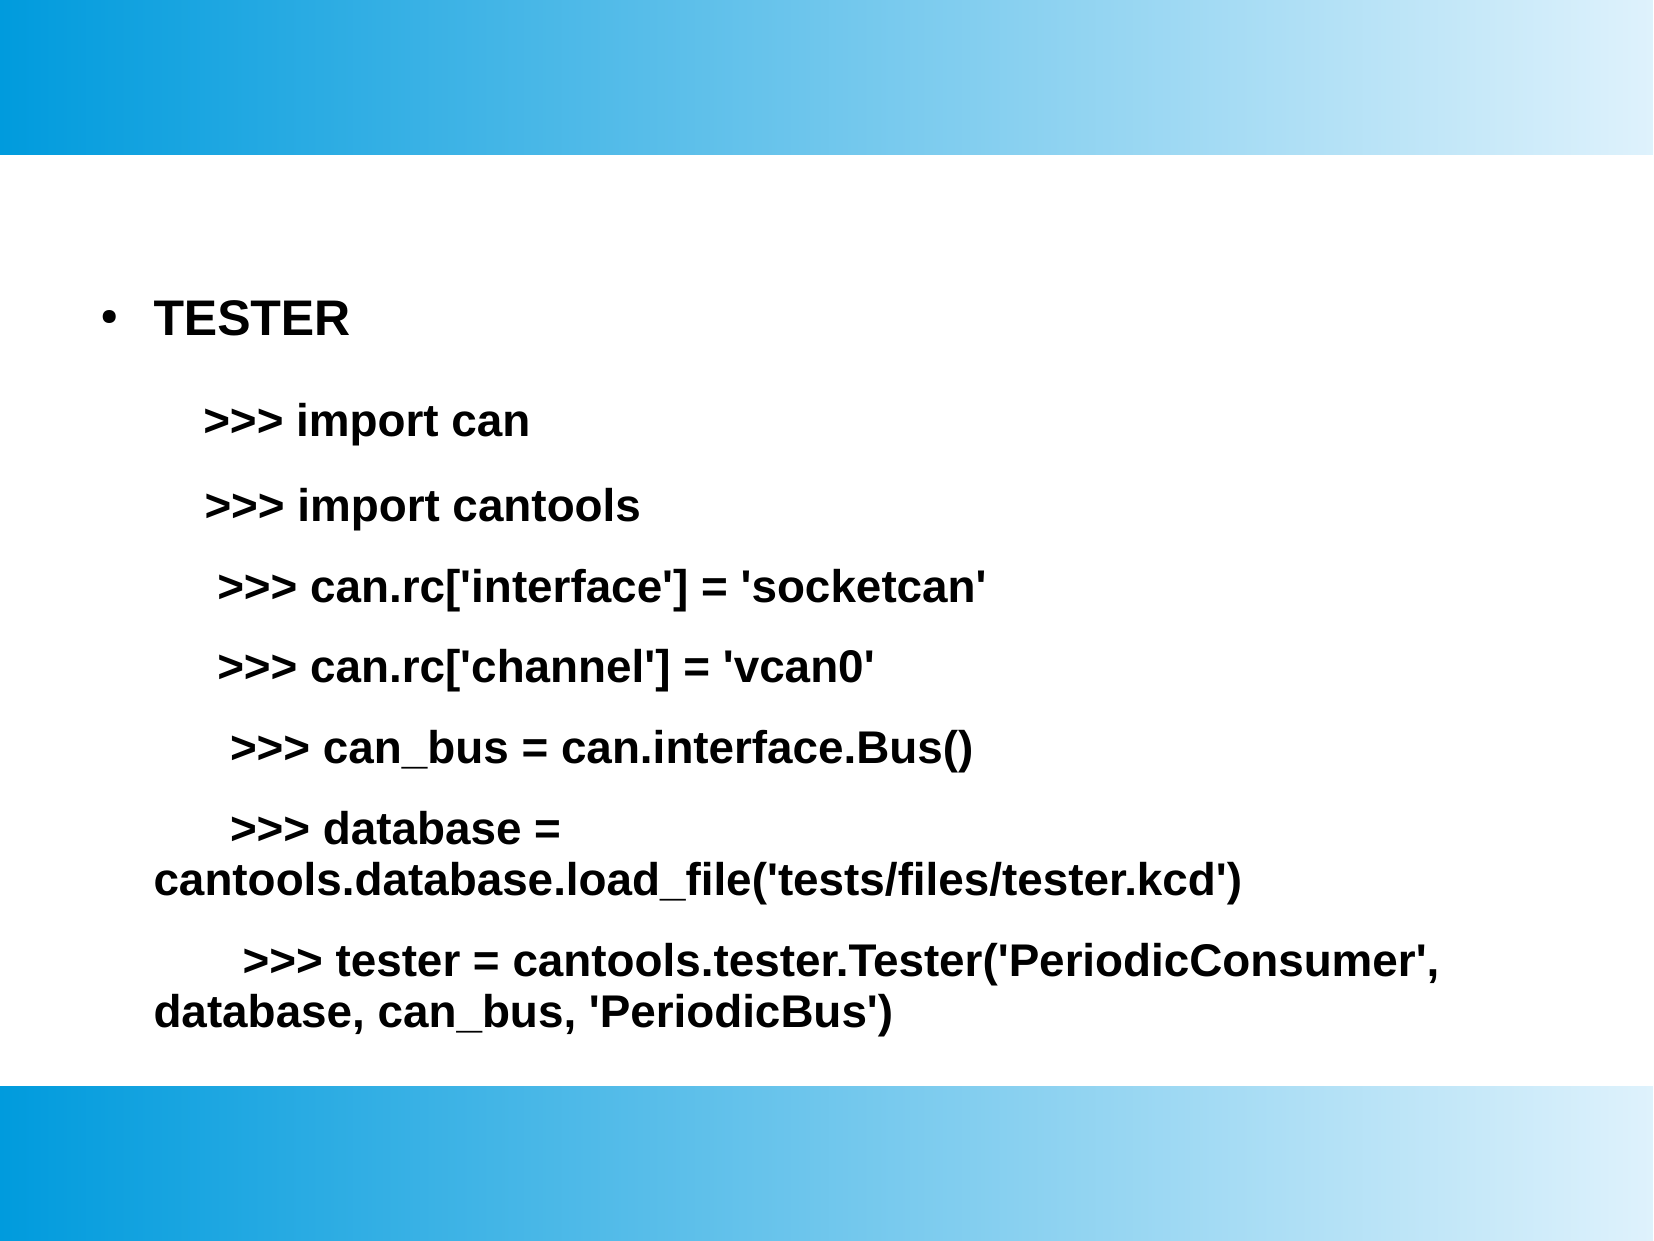

#
TESTER
 >>> import can
 >>> import cantools
 >>> can.rc['interface'] = 'socketcan'
 >>> can.rc['channel'] = 'vcan0'
 >>> can_bus = can.interface.Bus()
 >>> database = cantools.database.load_file('tests/files/tester.kcd')
 >>> tester = cantools.tester.Tester('PeriodicConsumer', database, can_bus, 'PeriodicBus')